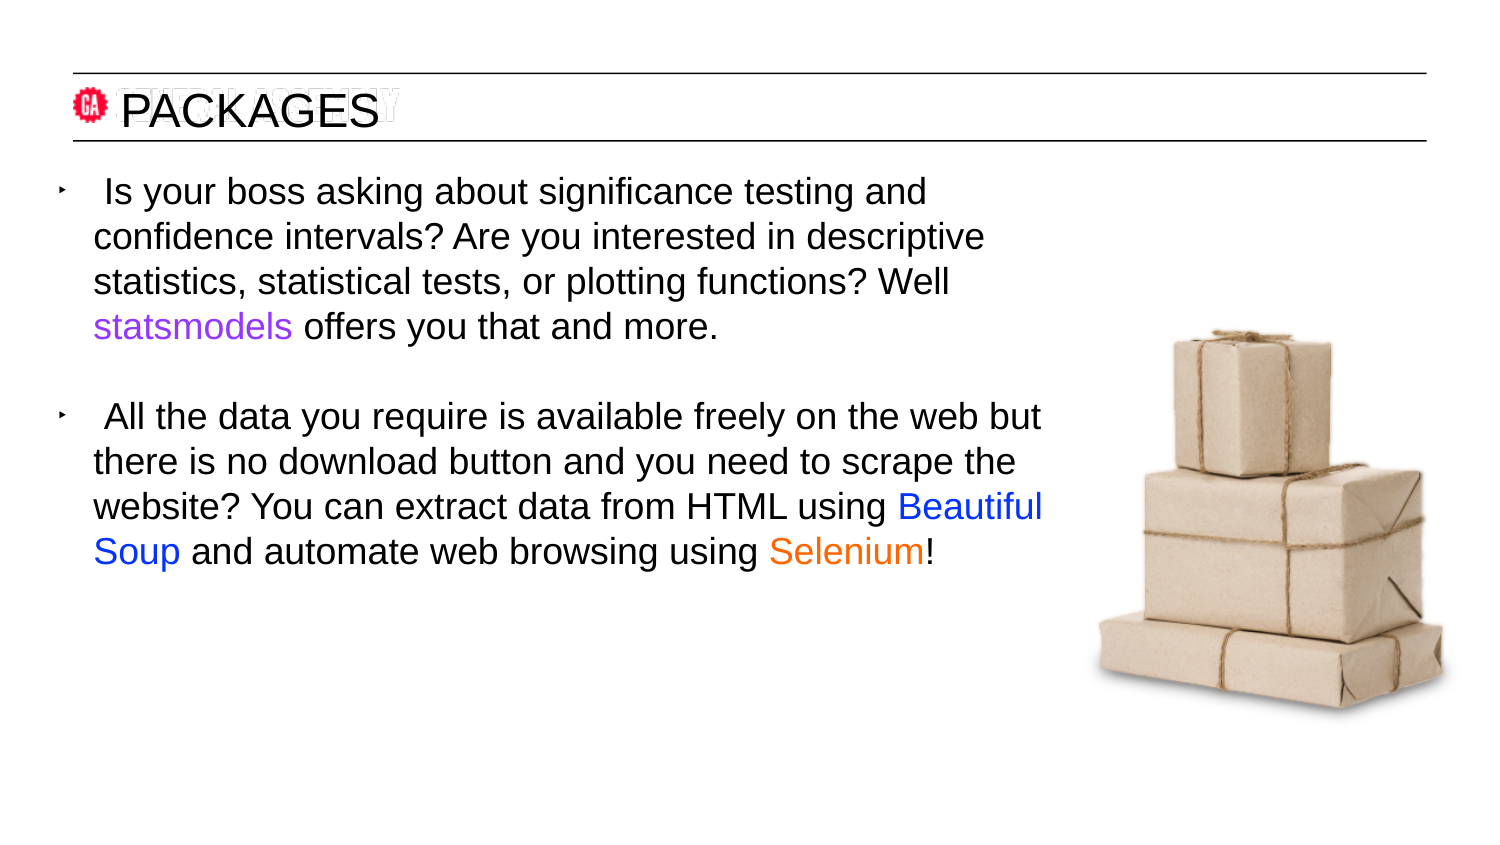

PACKAGES
 Is your boss asking about significance testing and confidence intervals? Are you interested in descriptive statistics, statistical tests, or plotting functions? Well statsmodels offers you that and more.
 All the data you require is available freely on the web but there is no download button and you need to scrape the website? You can extract data from HTML using Beautiful Soup and automate web browsing using Selenium!